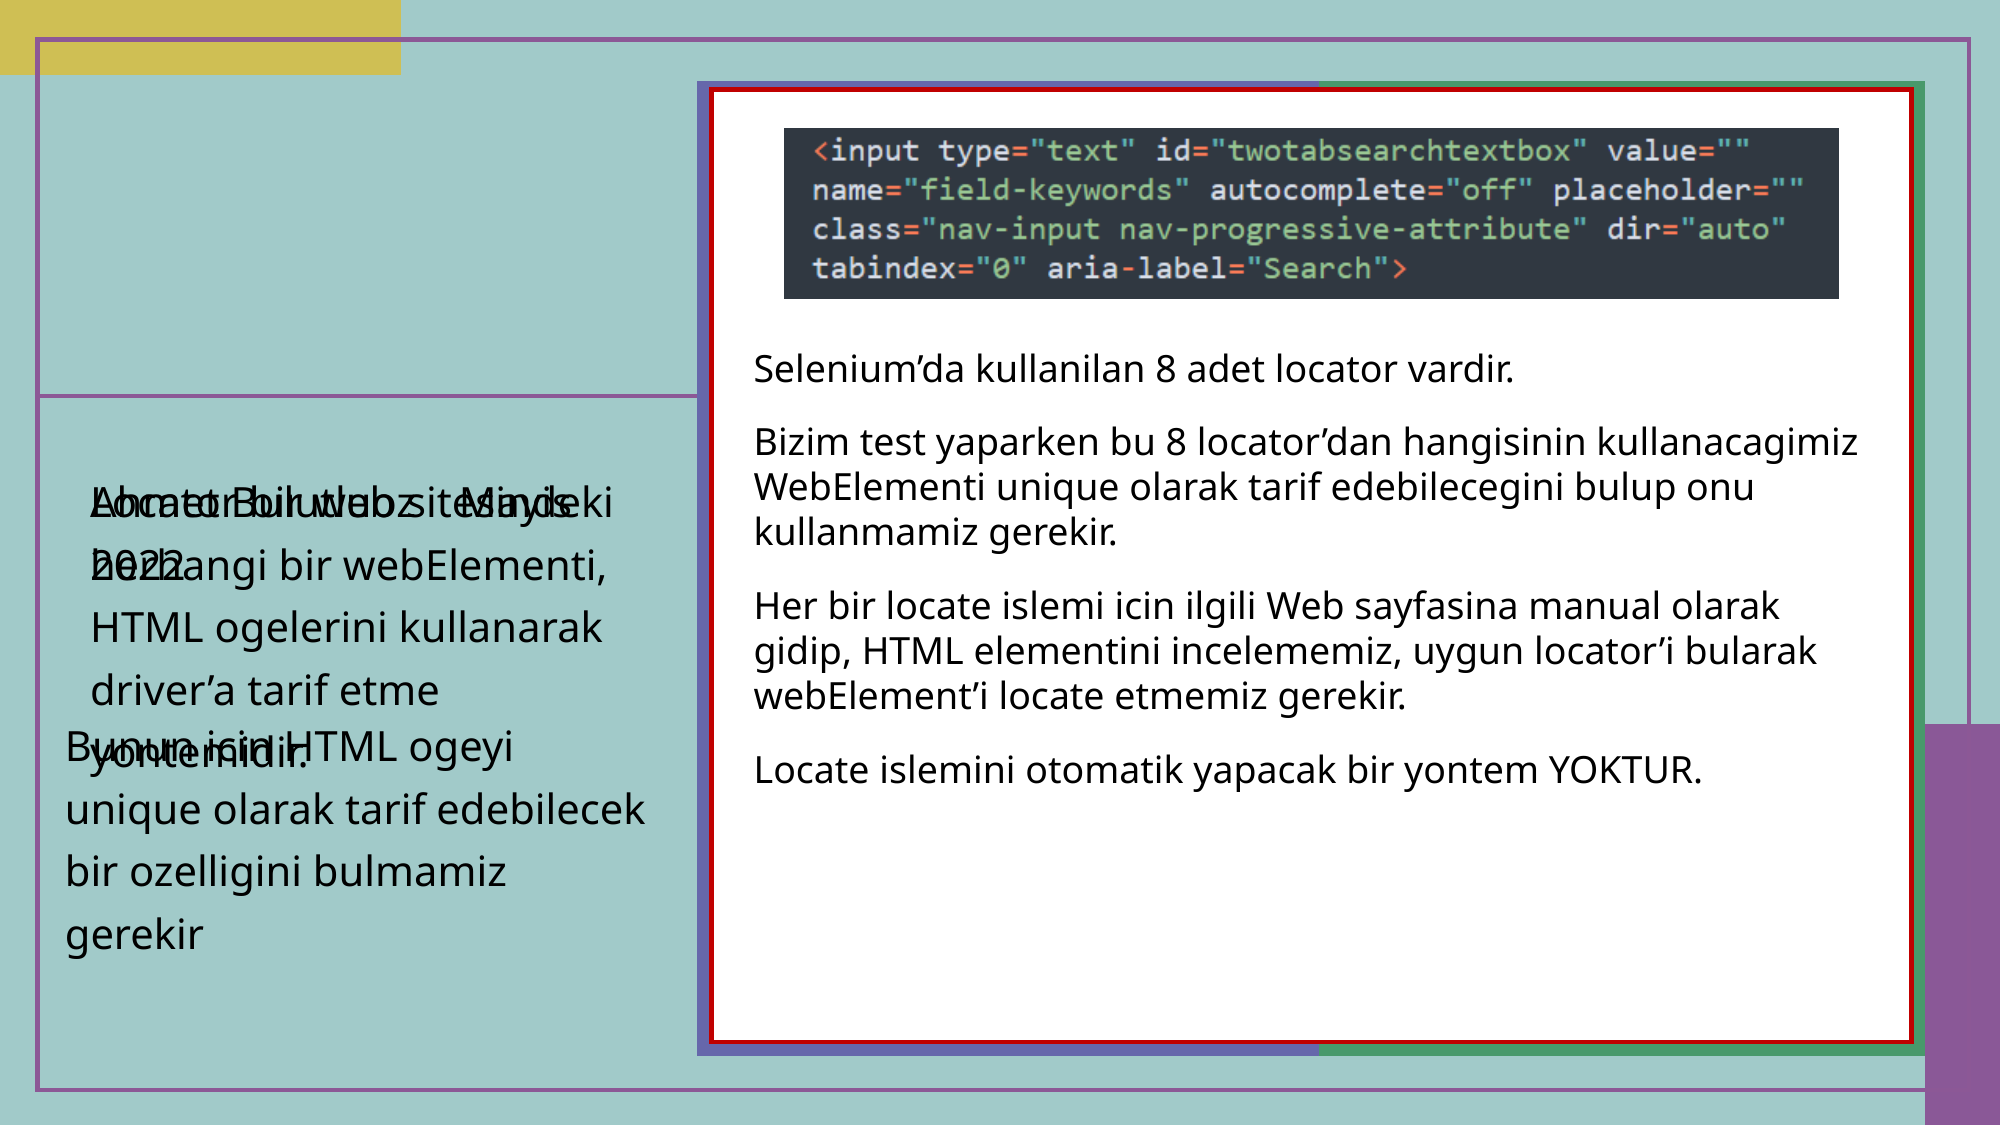

# Locator nedir ?
Selenium’da kullanilan 8 adet locator vardir.
Bizim test yaparken bu 8 locator’dan hangisinin kullanacagimiz WebElementi unique olarak tarif edebilecegini bulup onu kullanmamiz gerekir.
Ahmet Bulutluoz Mayis 2022
Locator bir web sitesindeki herhangi bir webElementi, HTML ogelerini kullanarak driver’a tarif etme yontemidir.
Her bir locate islemi icin ilgili Web sayfasina manual olarak gidip, HTML elementini incelememiz, uygun locator’i bularak webElement’i locate etmemiz gerekir.
Bunun icin HTML ogeyi unique olarak tarif edebilecek bir ozelligini bulmamiz gerekir
Locate islemini otomatik yapacak bir yontem YOKTUR.